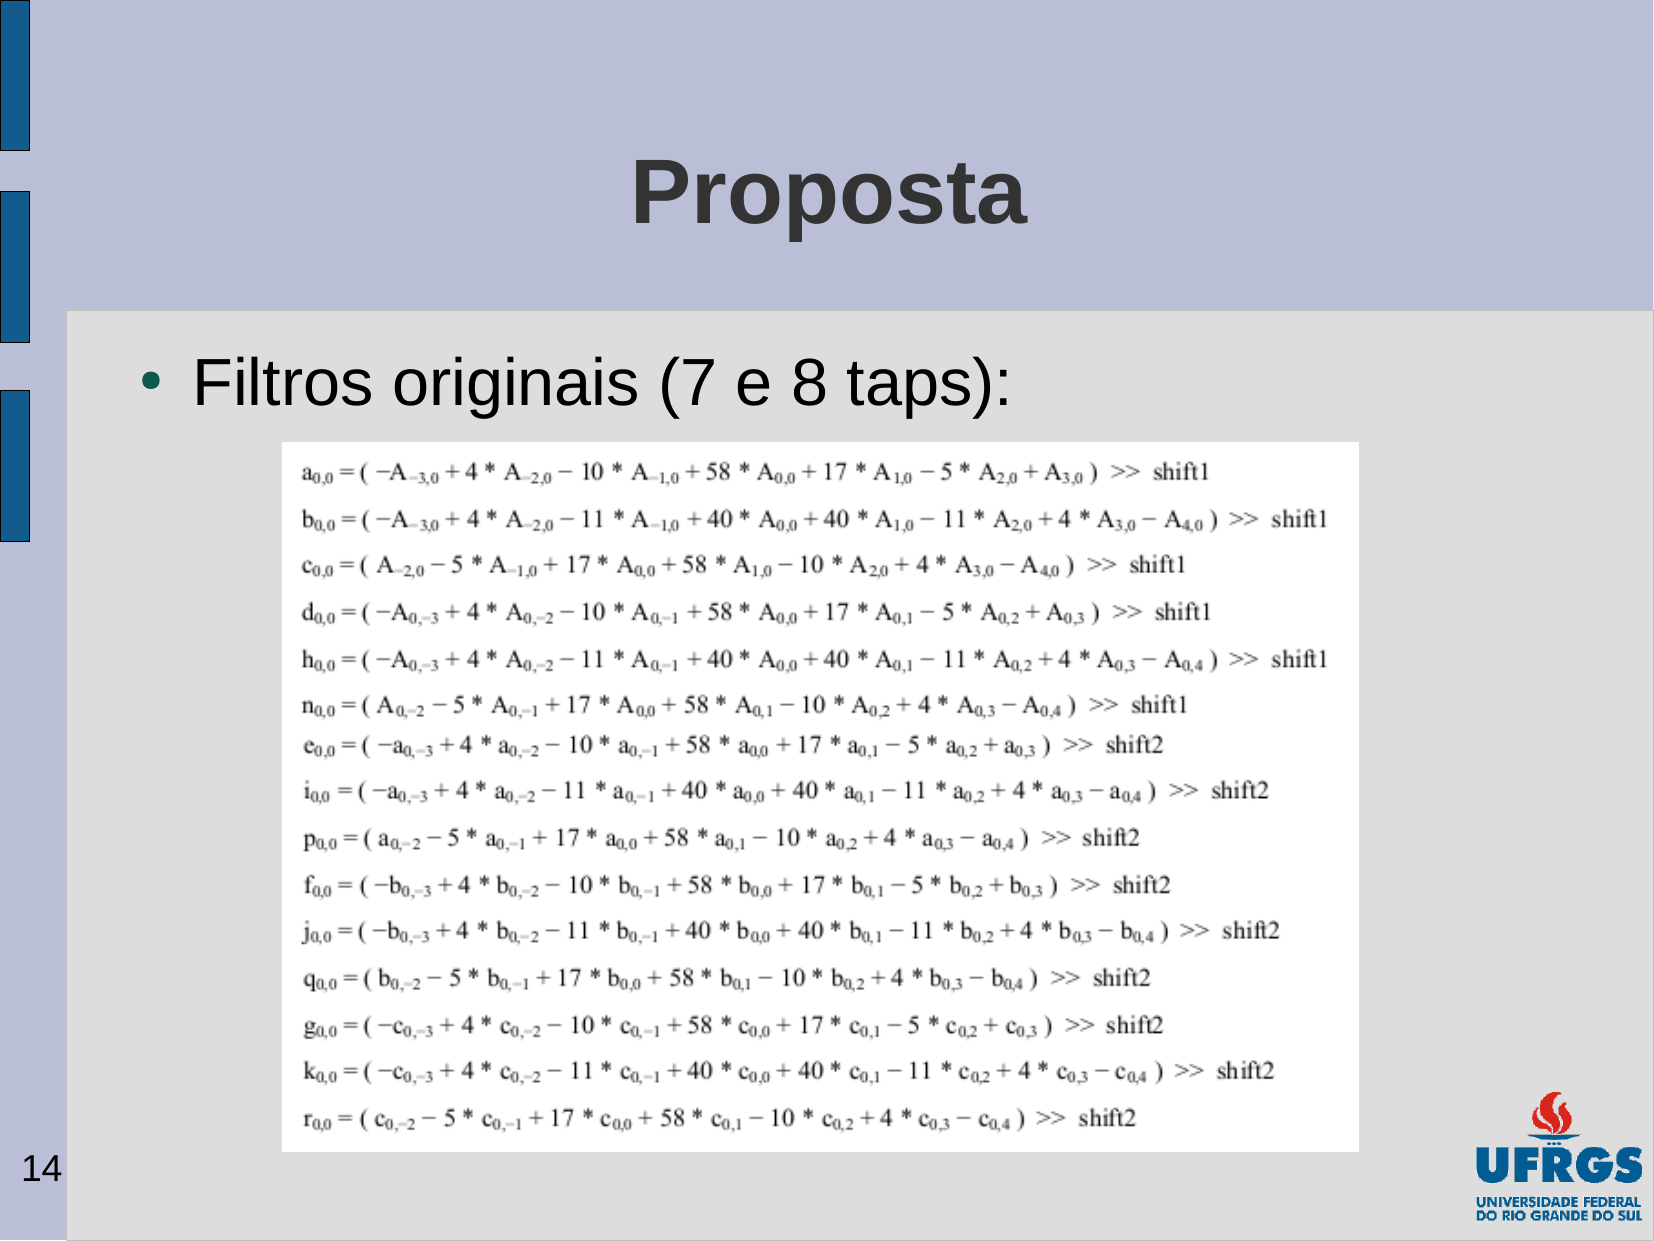

# Proposta
Filtros originais (7 e 8 taps):